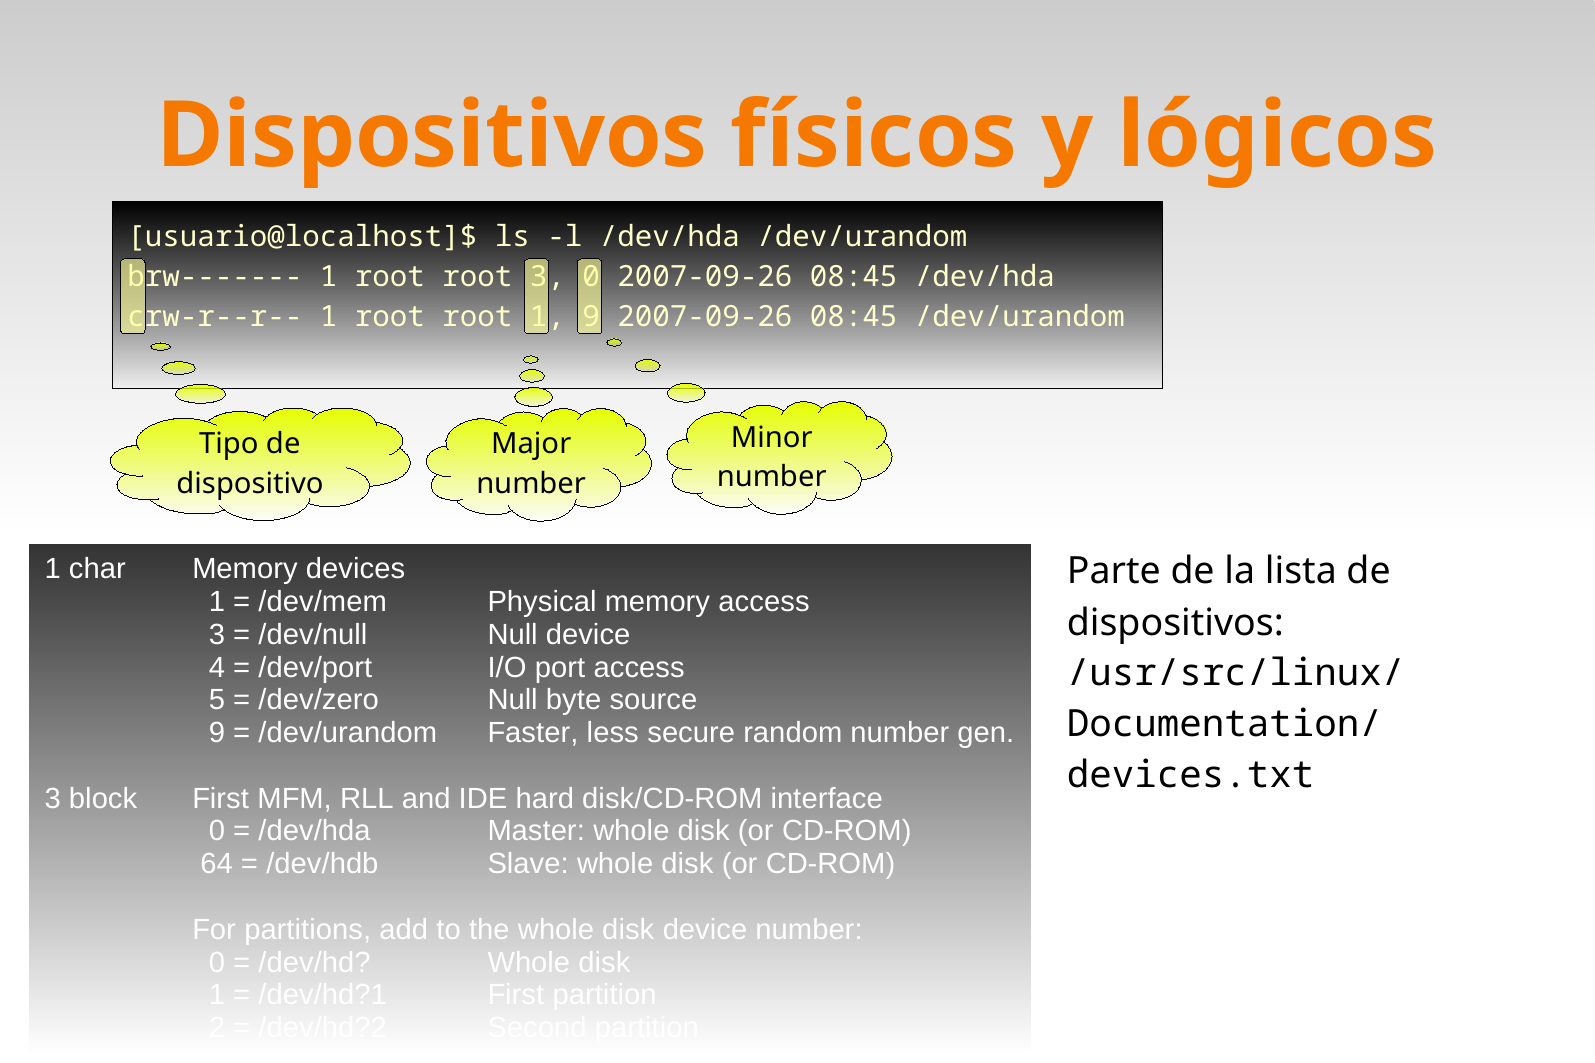

# Dispositivos físicos y lógicos
[usuario@localhost]$ ls -l /dev/hda /dev/urandom
brw------- 1 root root 3, 0 2007-09-26 08:45 /dev/hda
crw-r--r-- 1 root root 1, 9 2007-09-26 08:45 /dev/urandom
Minor number
Tipo de dispositivo
Major number
Parte de la lista de dispositivos:
/usr/src/linux/
Documentation/
devices.txt
1 char	Memory devices
		 1 = /dev/mem		Physical memory access
		 3 = /dev/null		Null device
		 4 = /dev/port		I/O port access
		 5 = /dev/zero		Null byte source
		 9 = /dev/urandom	Faster, less secure random number gen.
3 block	First MFM, RLL and IDE hard disk/CD-ROM interface
		 0 = /dev/hda		Master: whole disk (or CD-ROM)
		 64 = /dev/hdb		Slave: whole disk (or CD-ROM)
		For partitions, add to the whole disk device number:
		 0 = /dev/hd?		Whole disk
		 1 = /dev/hd?1		First partition
		 2 = /dev/hd?2		Second partition